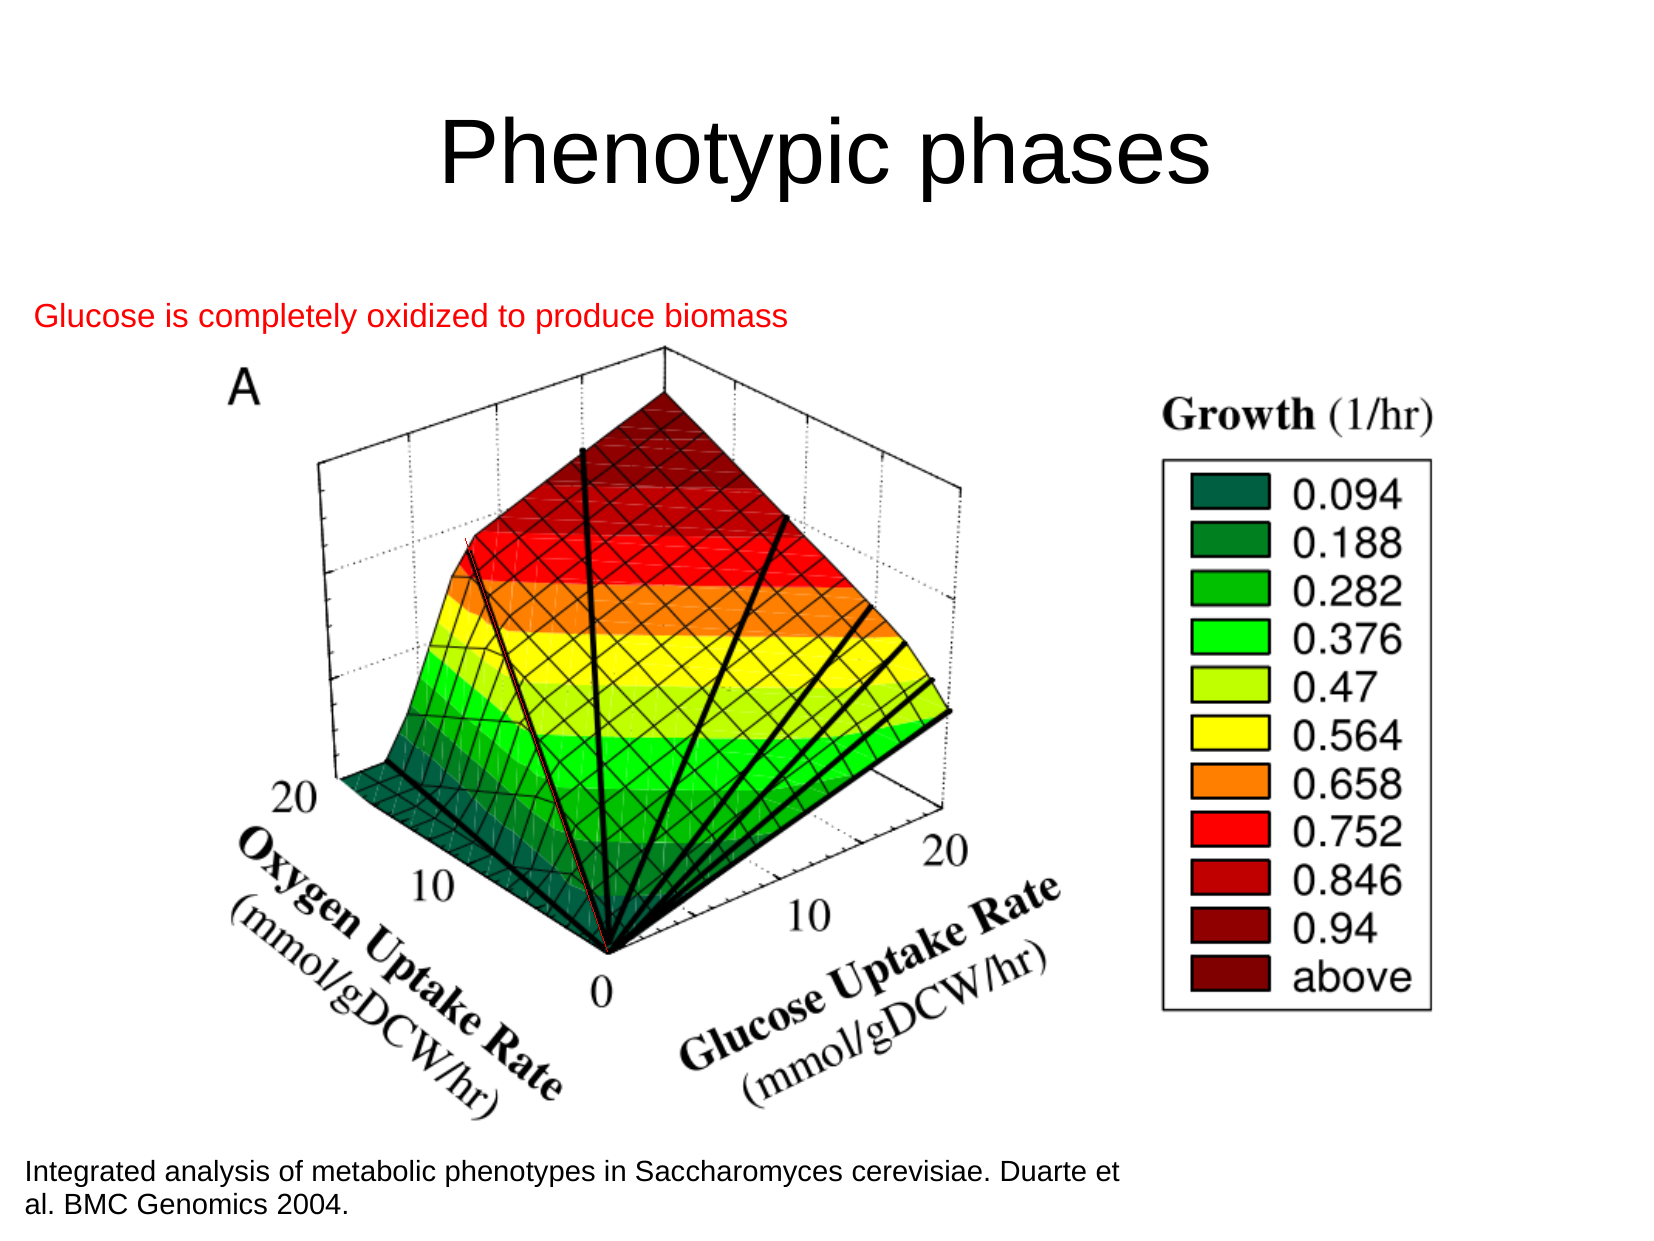

# Phenotypic phases
Glucose is completely oxidized to produce biomass
Integrated analysis of metabolic phenotypes in Saccharomyces cerevisiae. Duarte et al. BMC Genomics 2004.